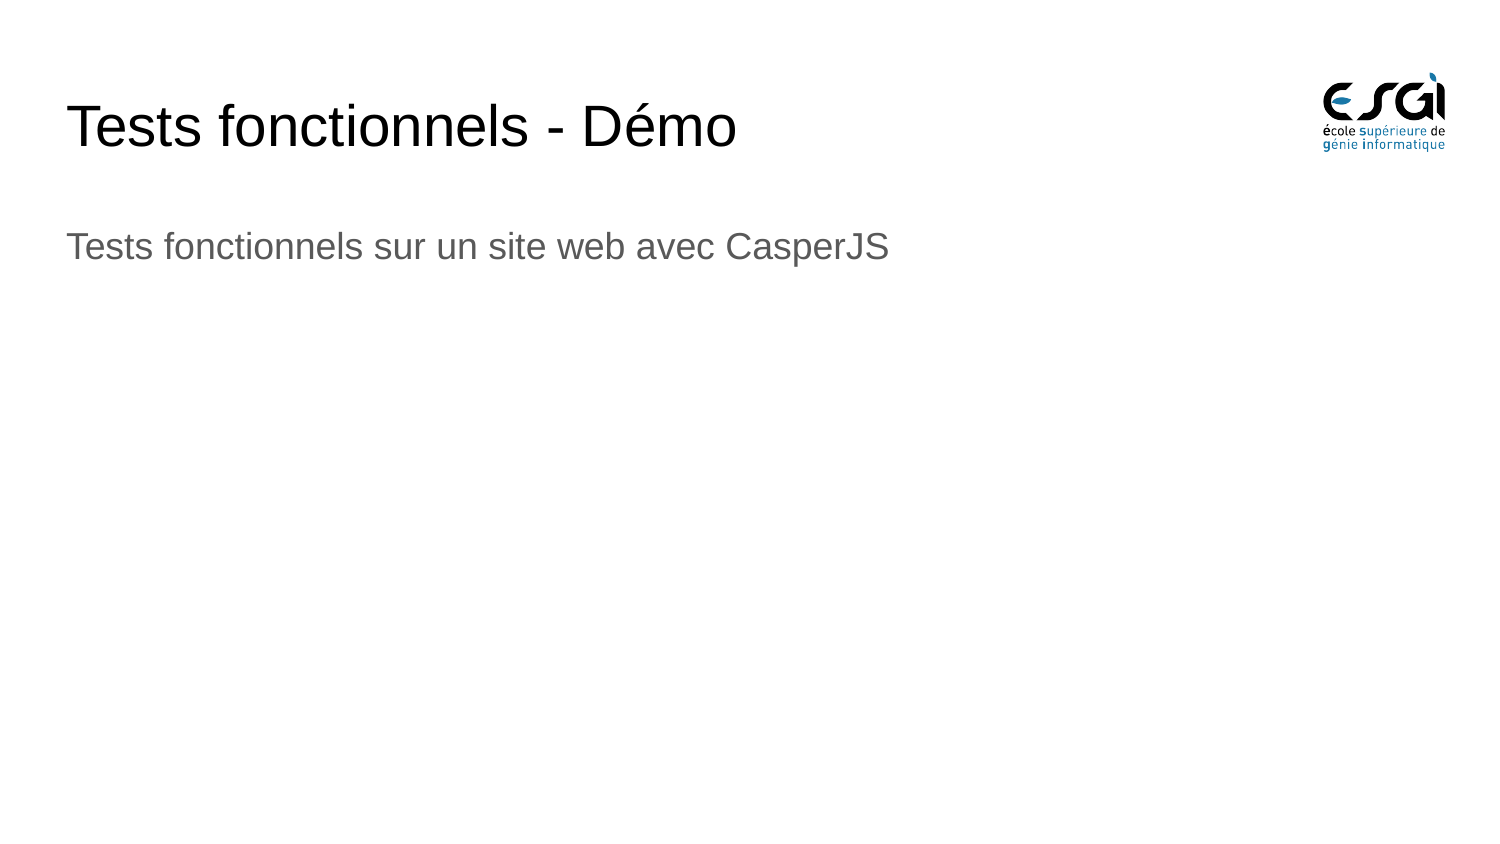

# Tests fonctionnels - Démo
Tests fonctionnels sur un site web avec CasperJS